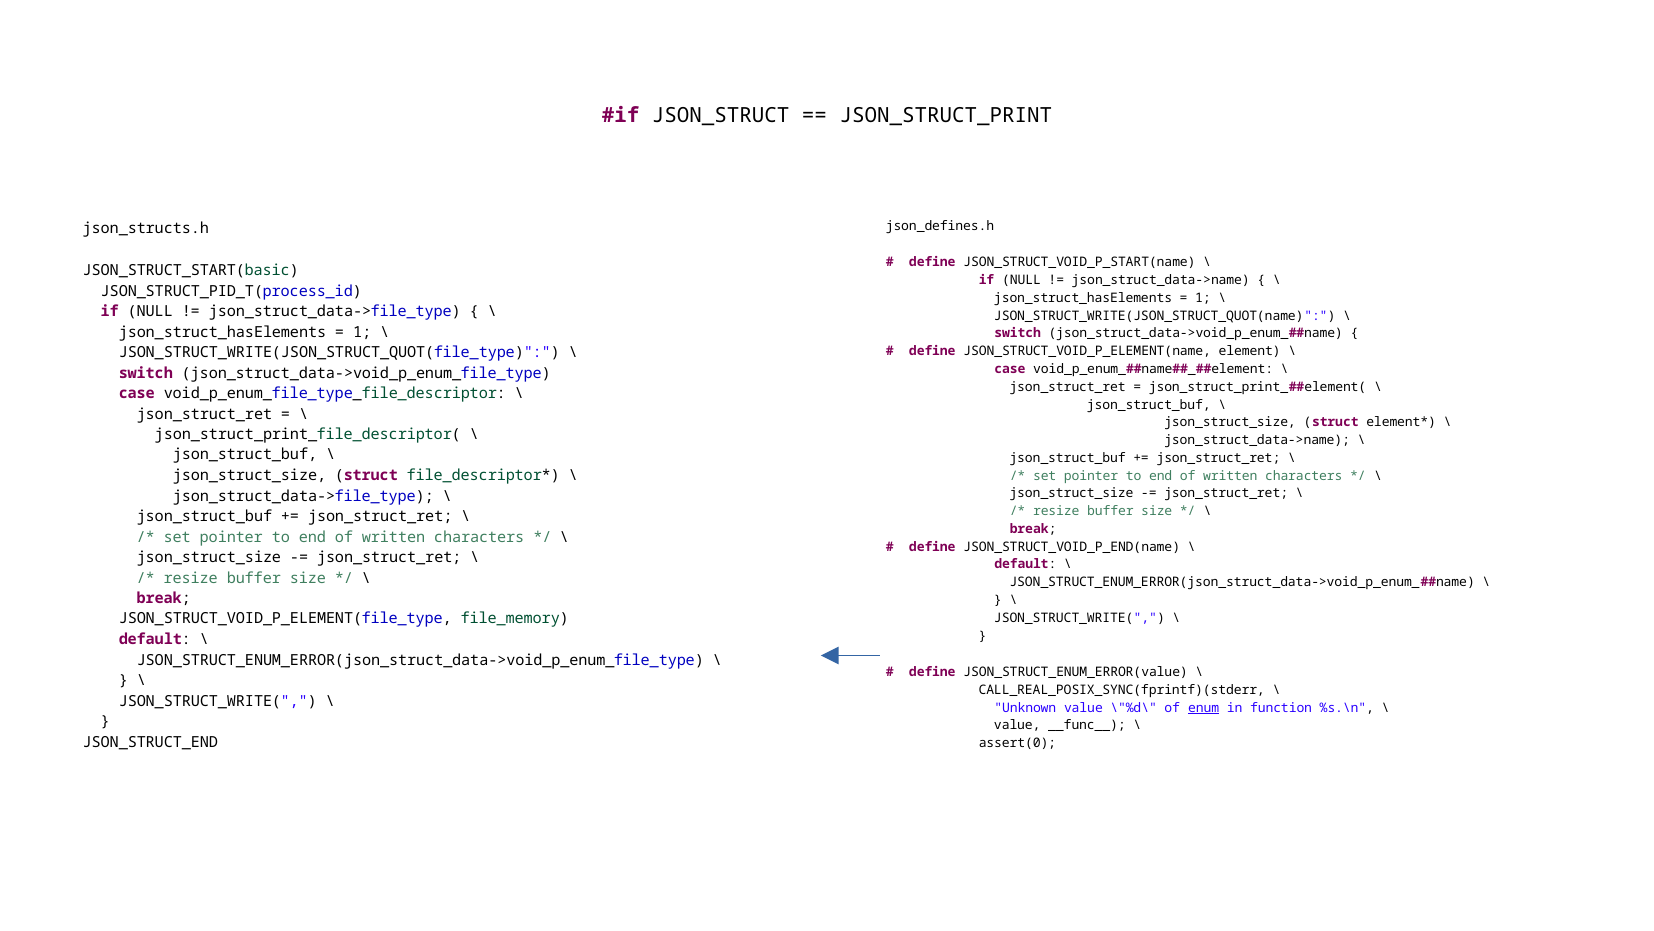

# #if JSON_STRUCT == JSON_STRUCT_PRINT
json_defines.h
# define JSON_STRUCT_VOID_P_START(name) \ if (NULL != json_struct_data->name) { \ json_struct_hasElements = 1; \ JSON_STRUCT_WRITE(JSON_STRUCT_QUOT(name)":") \ switch (json_struct_data->void_p_enum_##name) { # define JSON_STRUCT_VOID_P_ELEMENT(name, element) \ case void_p_enum_##name##_##element: \ json_struct_ret = json_struct_print_##element( \ json_struct_buf, \ json_struct_size, (struct element*) \ json_struct_data->name); \ json_struct_buf += json_struct_ret; \ /* set pointer to end of written characters */ \ json_struct_size -= json_struct_ret; \ /* resize buffer size */ \ break; # define JSON_STRUCT_VOID_P_END(name) \ default: \ JSON_STRUCT_ENUM_ERROR(json_struct_data->void_p_enum_##name) \ } \ JSON_STRUCT_WRITE(",") \ }
# define JSON_STRUCT_ENUM_ERROR(value) \ CALL_REAL_POSIX_SYNC(fprintf)(stderr, \ "Unknown value \"%d\" of enum in function %s.\n", \ value, __func__); \ assert(0);
json_structs.h
JSON_STRUCT_START(basic)
 JSON_STRUCT_PID_T(process_id)
 if (NULL != json_struct_data->file_type) { \
 json_struct_hasElements = 1; \
 JSON_STRUCT_WRITE(JSON_STRUCT_QUOT(file_type)":") \
 switch (json_struct_data->void_p_enum_file_type)
 case void_p_enum_file_type_file_descriptor: \
 json_struct_ret = \
 json_struct_print_file_descriptor( \
 json_struct_buf, \
 json_struct_size, (struct file_descriptor*) \
 json_struct_data->file_type); \
 json_struct_buf += json_struct_ret; \
 /* set pointer to end of written characters */ \
 json_struct_size -= json_struct_ret; \
 /* resize buffer size */ \
 break;
 JSON_STRUCT_VOID_P_ELEMENT(file_type, file_memory)
 default: \
 JSON_STRUCT_ENUM_ERROR(json_struct_data->void_p_enum_file_type) \
 } \
 JSON_STRUCT_WRITE(",") \
 }
JSON_STRUCT_END